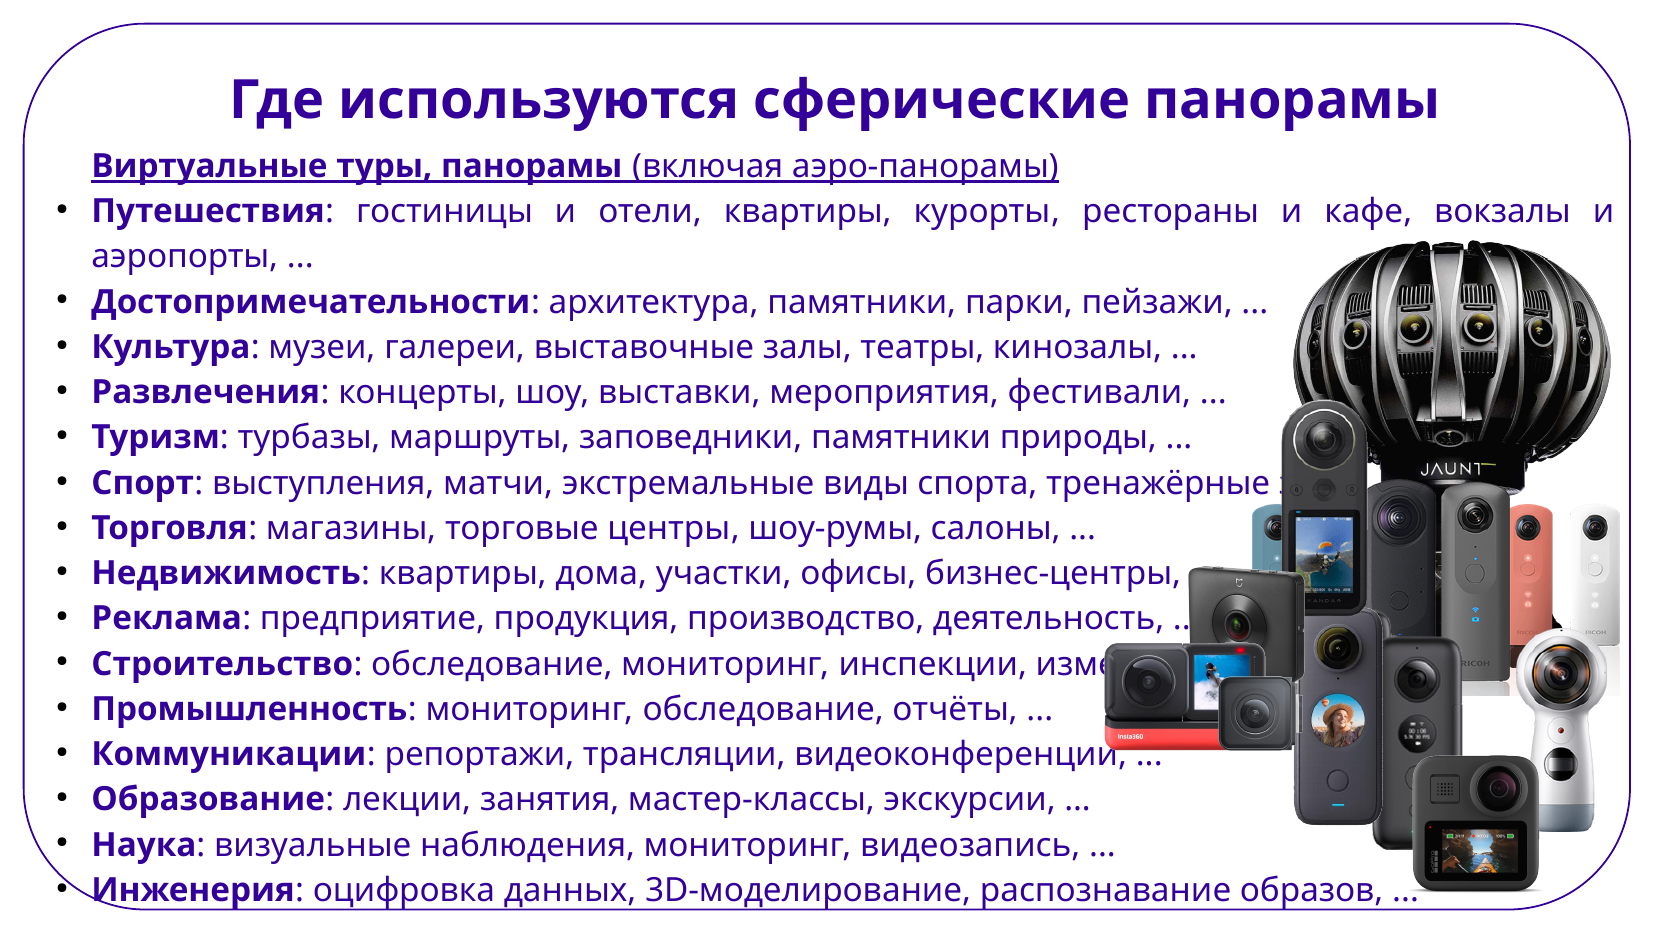

Где используются сферические панорамы
Виртуальные туры, панорамы (включая аэро-панорамы)
Путешествия: гостиницы и отели, квартиры, курорты, рестораны и кафе, вокзалы и аэропорты, ...
Достопримечательности: архитектура, памятники, парки, пейзажи, ...
Культура: музеи, галереи, выставочные залы, театры, кинозалы, ...
Развлечения: концерты, шоу, выставки, мероприятия, фестивали, ...
Туризм: турбазы, маршруты, заповедники, памятники природы, ...
Спорт: выступления, матчи, экстремальные виды спорта, тренажёрные залы, ...
Торговля: магазины, торговые центры, шоу-румы, салоны, ...
Недвижимость: квартиры, дома, участки, офисы, бизнес-центры, ...
Реклама: предприятие, продукция, производство, деятельность, ...
Строительство: обследование, мониторинг, инспекции, измерения, ...
Промышленность: мониторинг, обследование, отчёты, ...
Коммуникации: репортажи, трансляции, видеоконференции, ...
Образование: лекции, занятия, мастер-классы, экскурсии, …
Наука: визуальные наблюдения, мониторинг, видеозапись, ...
Инженерия: оцифровка данных, 3D-моделирование, распознавание образов, ...